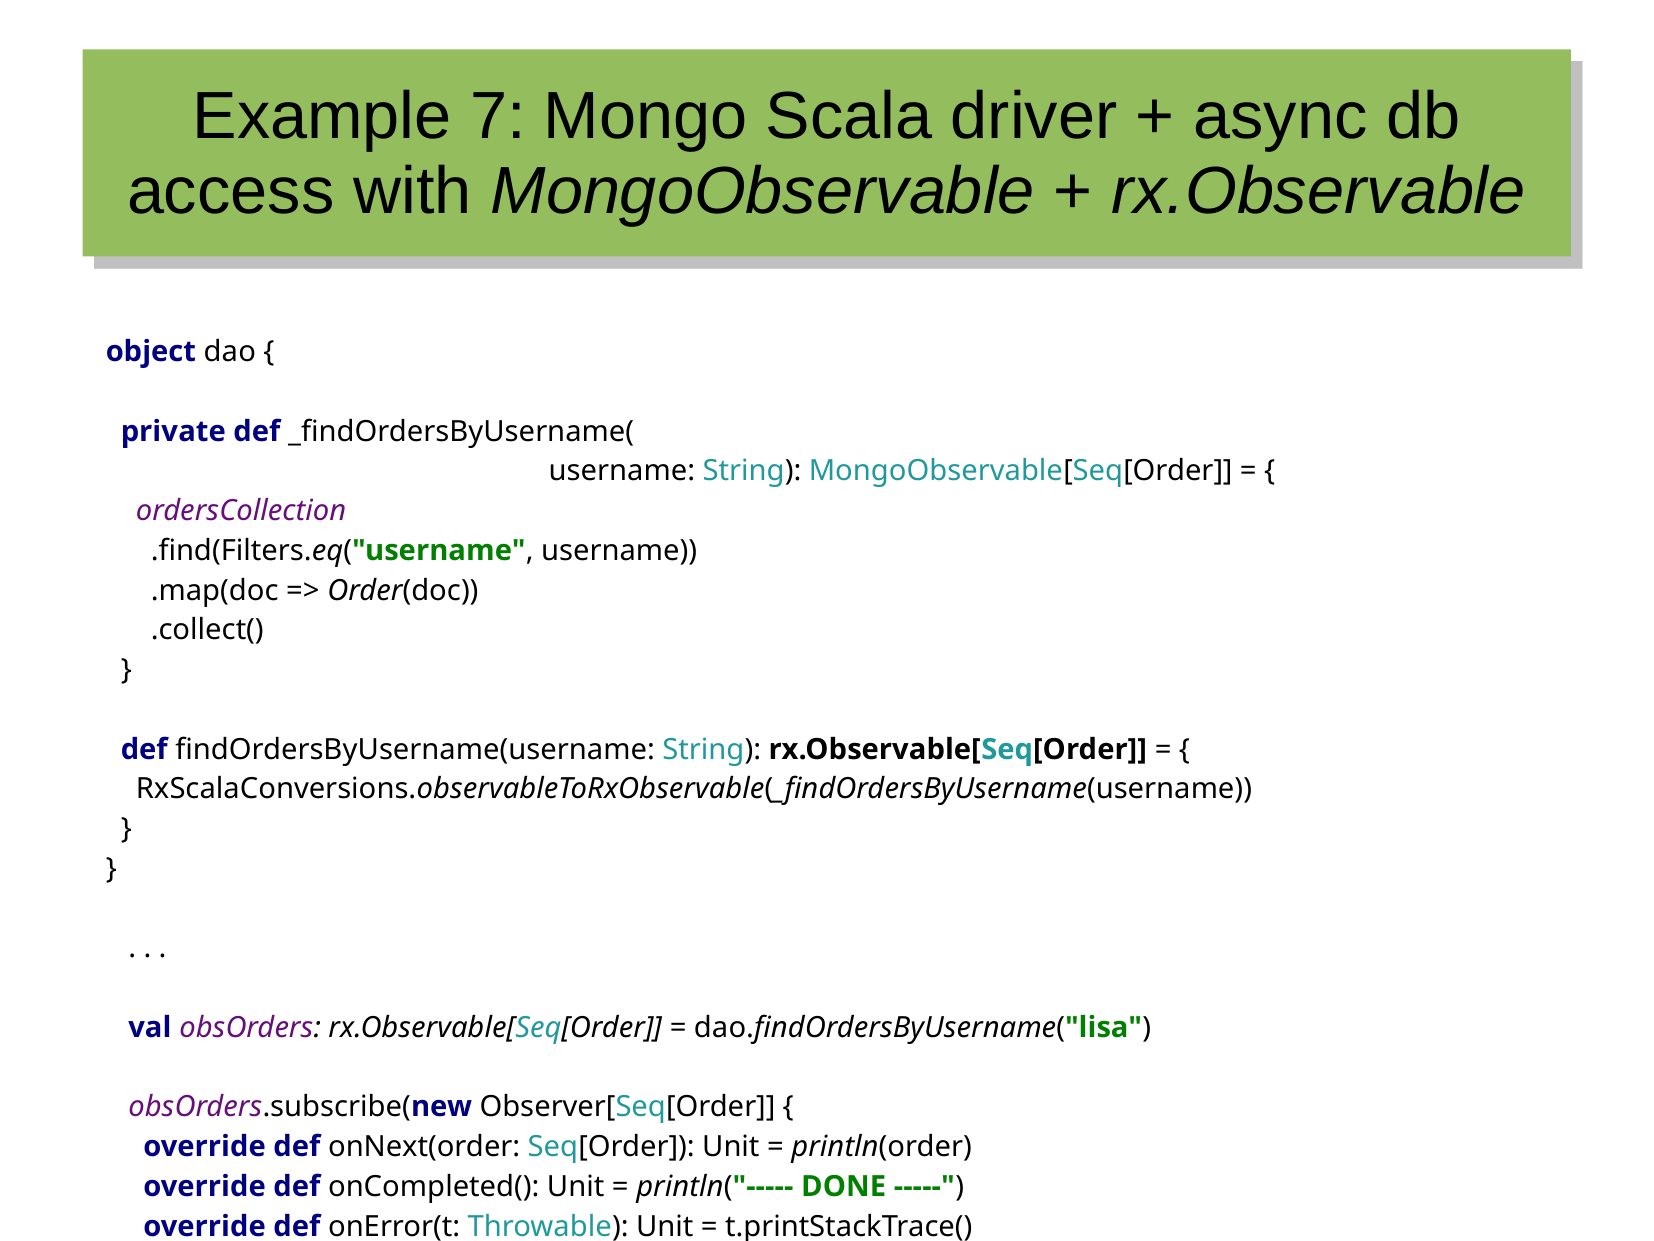

# Example 7: Mongo Scala driver + async db access with MongoObservable + rx.Observable
object dao {
 private def _findOrdersByUsername(
 						username: String): MongoObservable[Seq[Order]] = {
 ordersCollection
 .find(Filters.eq("username", username))
 .map(doc => Order(doc))
 .collect()
 }
 def findOrdersByUsername(username: String): rx.Observable[Seq[Order]] = {
 RxScalaConversions.observableToRxObservable(_findOrdersByUsername(username))
 }
}
 . . .
 val obsOrders: rx.Observable[Seq[Order]] = dao.findOrdersByUsername("lisa")
 obsOrders.subscribe(new Observer[Seq[Order]] {
 override def onNext(order: Seq[Order]): Unit = println(order)
 override def onCompleted(): Unit = println("----- DONE -----")
 override def onError(t: Throwable): Unit = t.printStackTrace()
 })